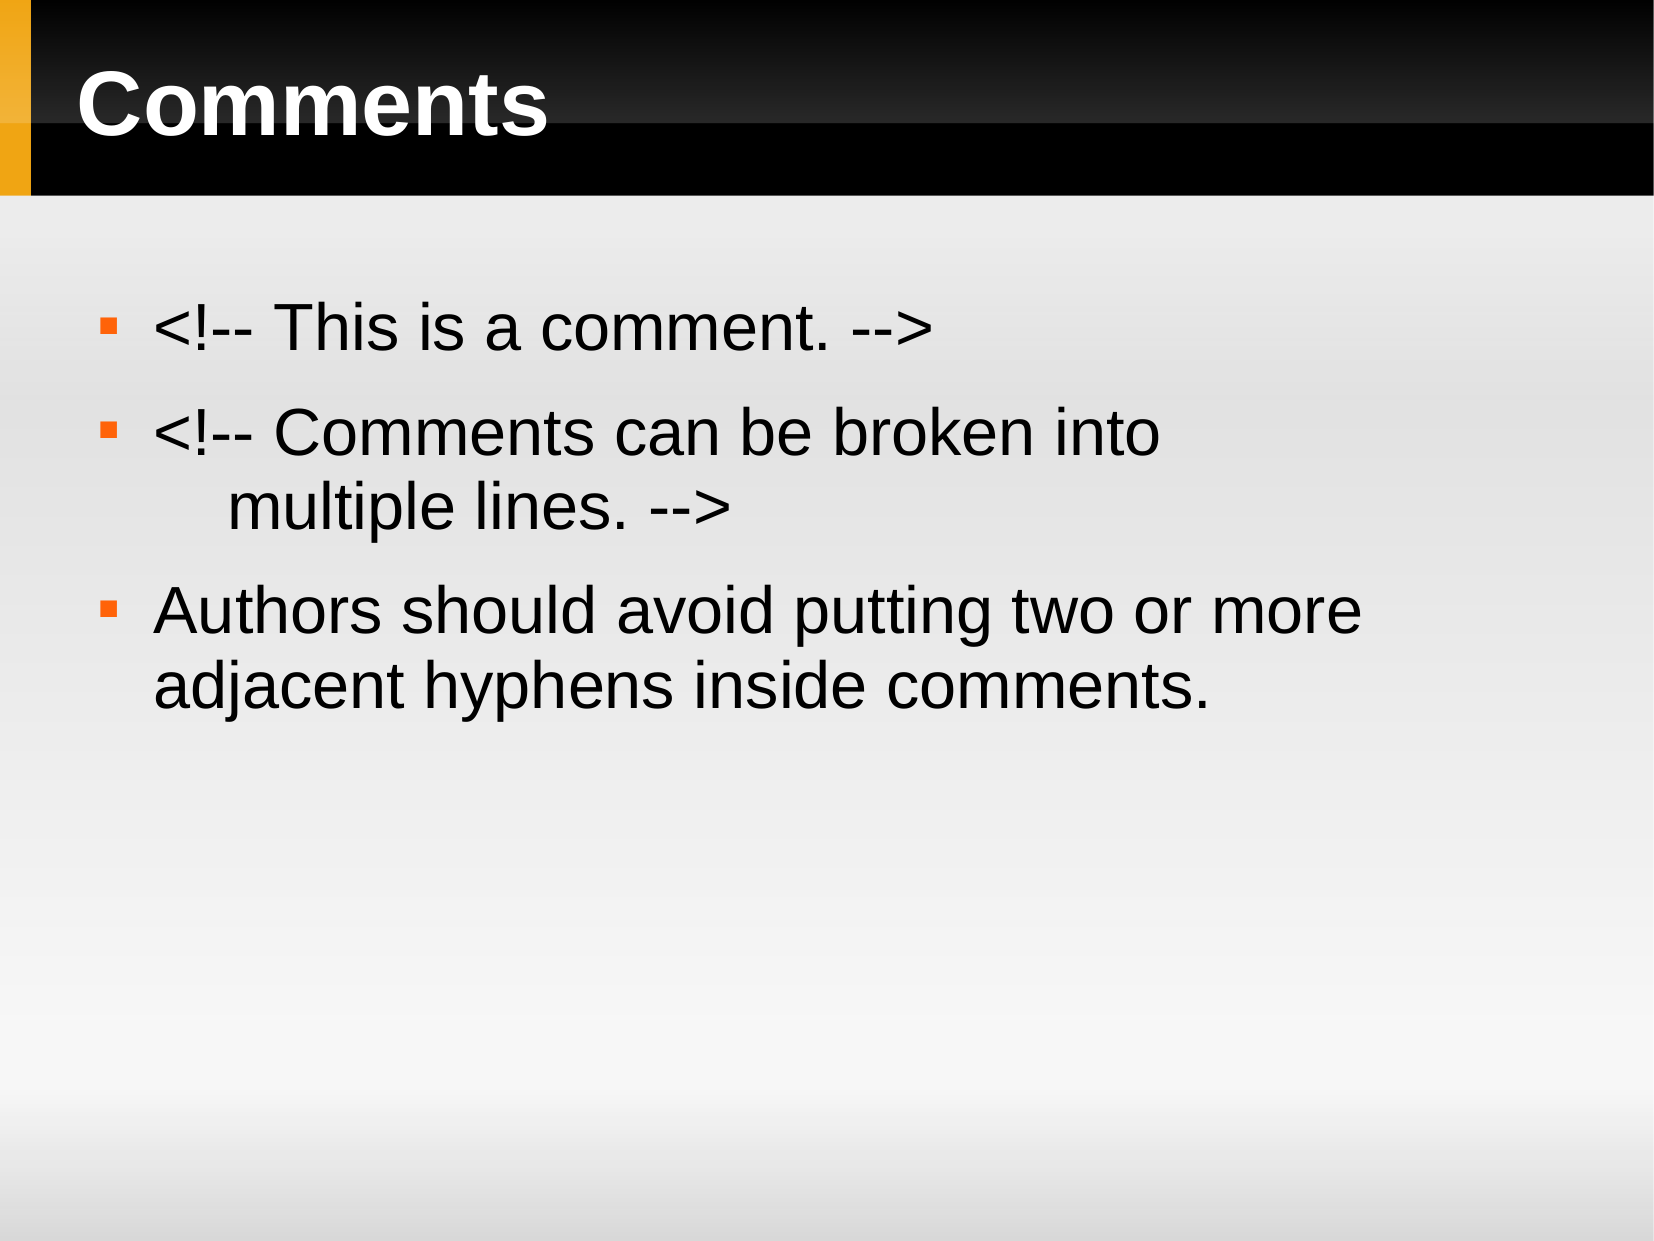

# Comments
<!-- This is a comment. -->
<!-- Comments can be broken into
 multiple lines. -->
Authors should avoid putting two or more adjacent hyphens inside comments.